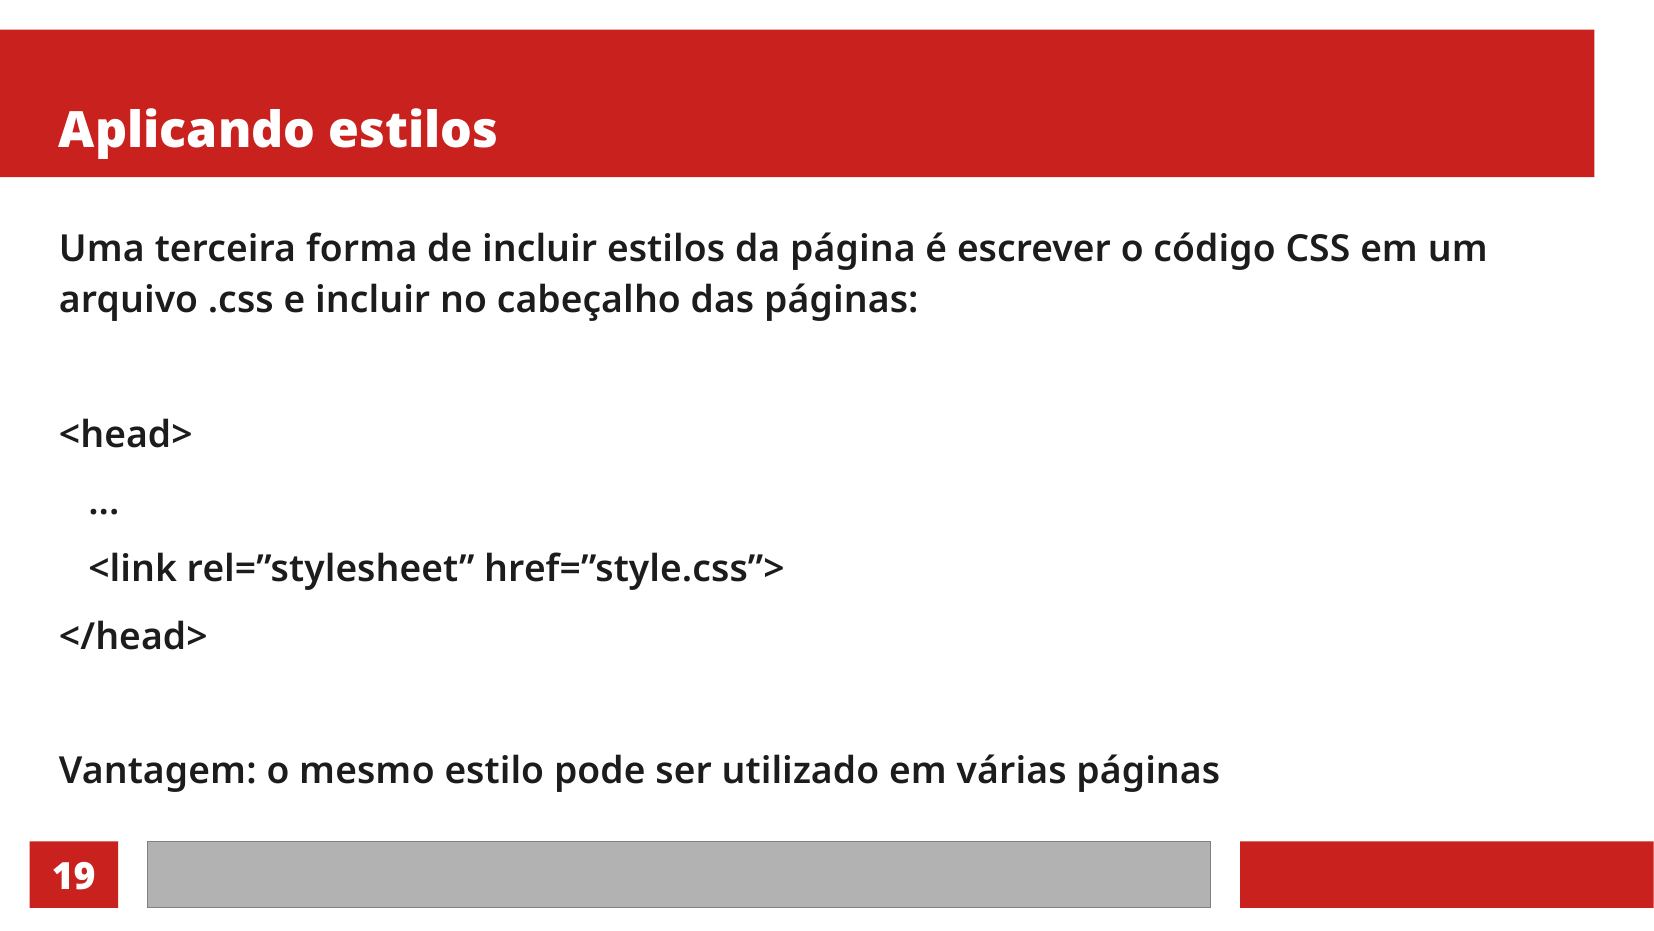

# Aplicando estilos
Uma terceira forma de incluir estilos da página é escrever o código CSS em um arquivo .css e incluir no cabeçalho das páginas:
<head>
 ...
 <link rel=”stylesheet” href=”style.css”>
</head>
Vantagem: o mesmo estilo pode ser utilizado em várias páginas
19